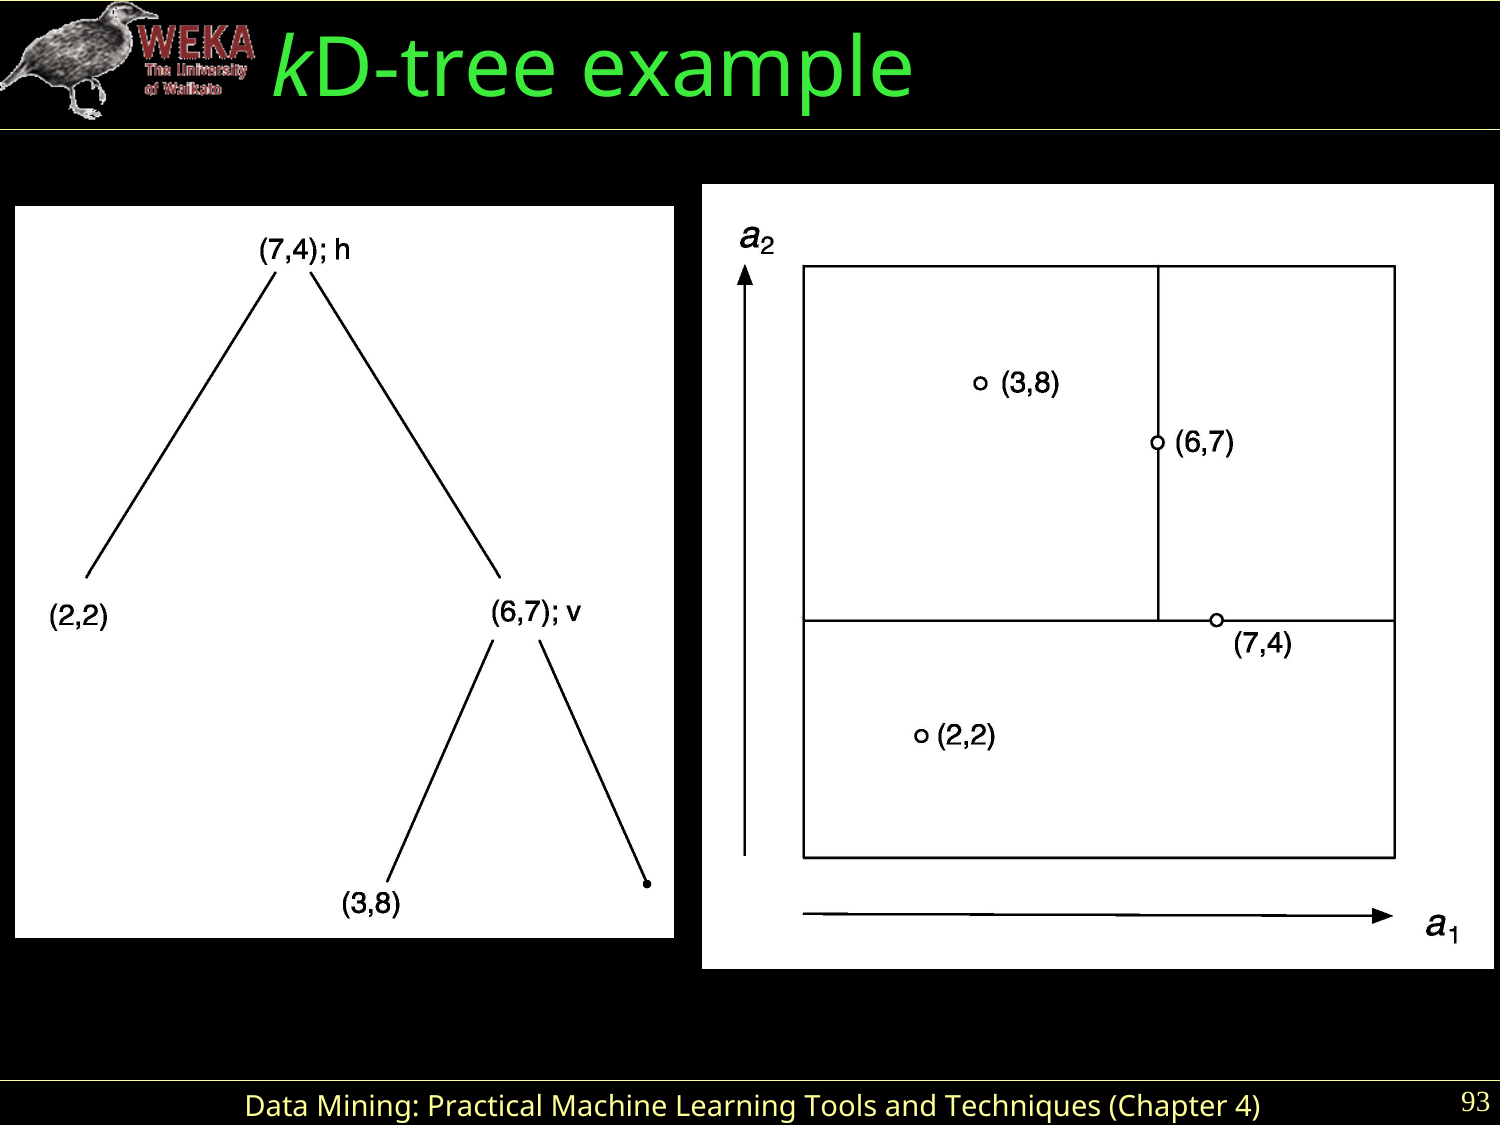

# kD-tree example
Data Mining: Practical Machine Learning Tools and Techniques (Chapter 4)
93